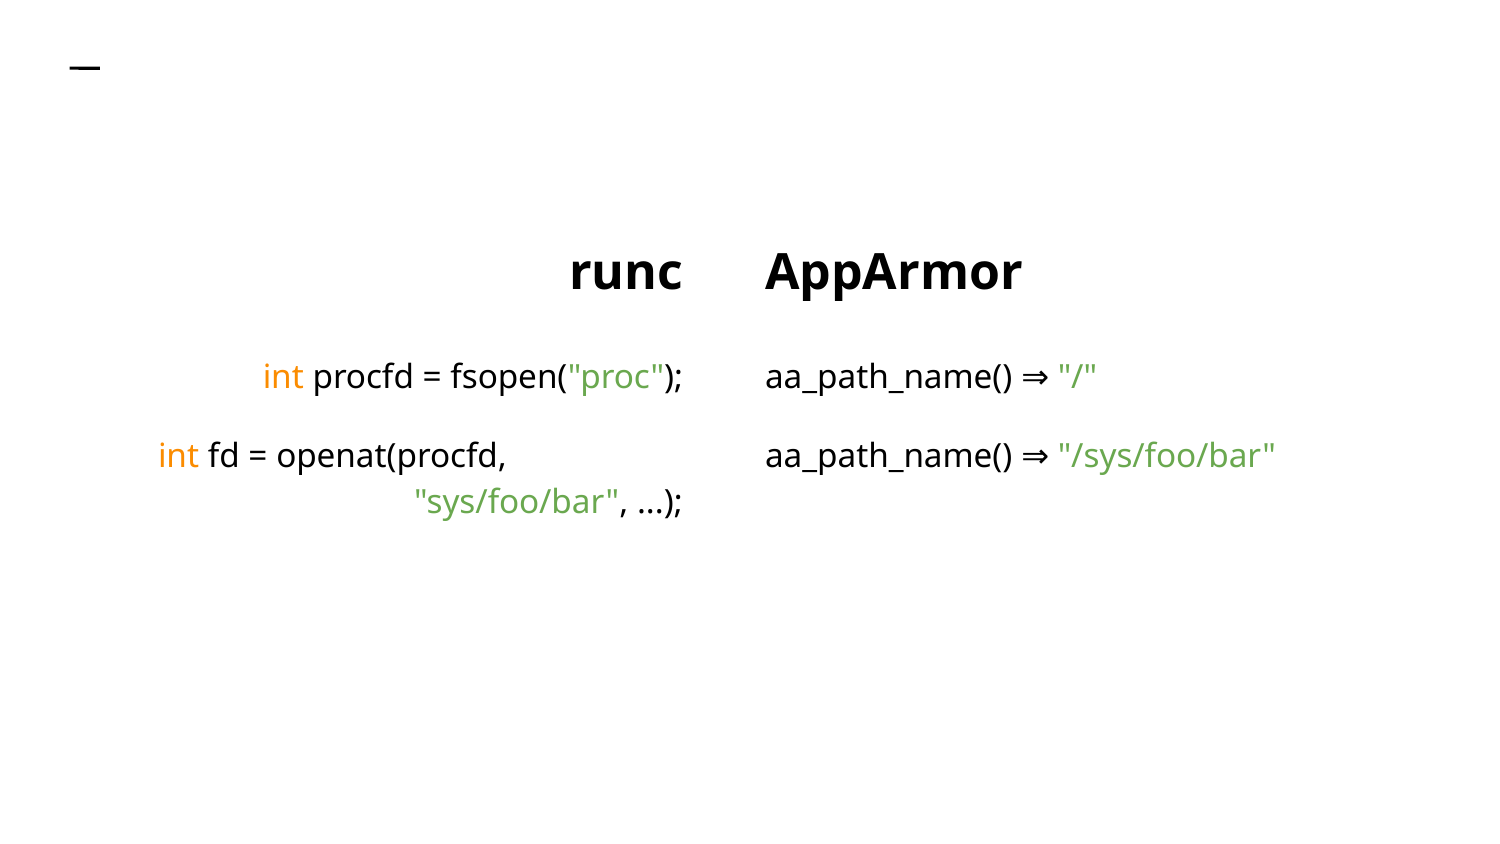

# runc
AppArmor
int procfd = fsopen("proc");
int fd = openat(procfd,
"sys/foo/bar", ...);
aa_path_name() ⇒ "/"
aa_path_name() ⇒ "/sys/foo/bar"